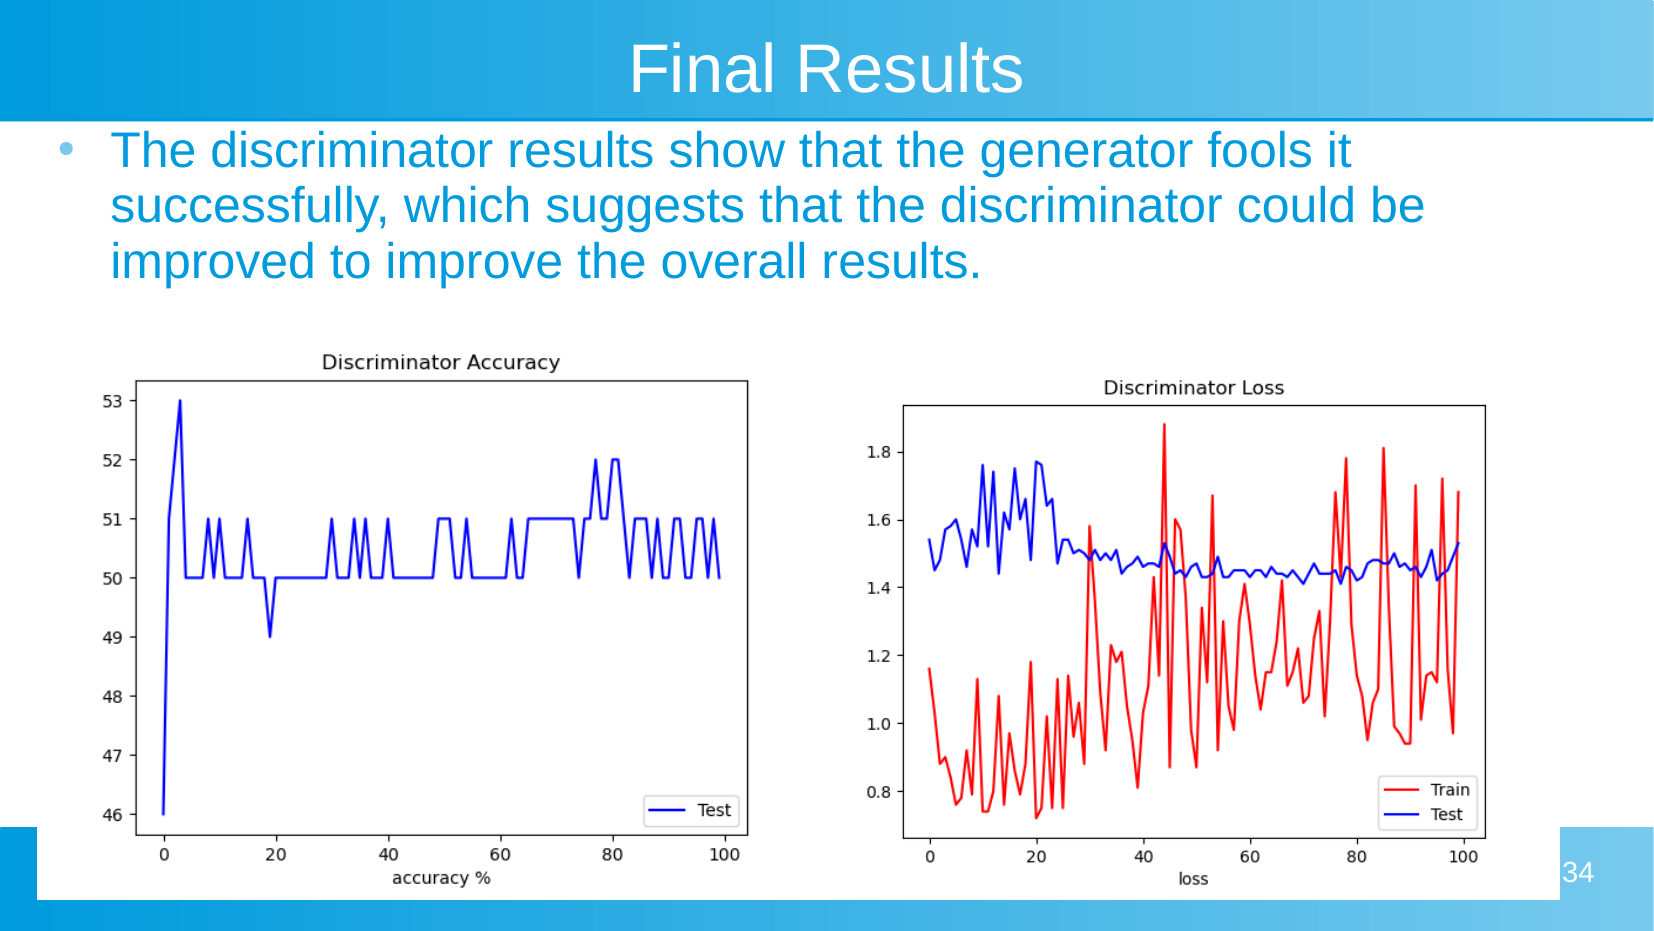

# Final Results
The discriminator results show that the generator fools it successfully, which suggests that the discriminator could be improved to improve the overall results.
34